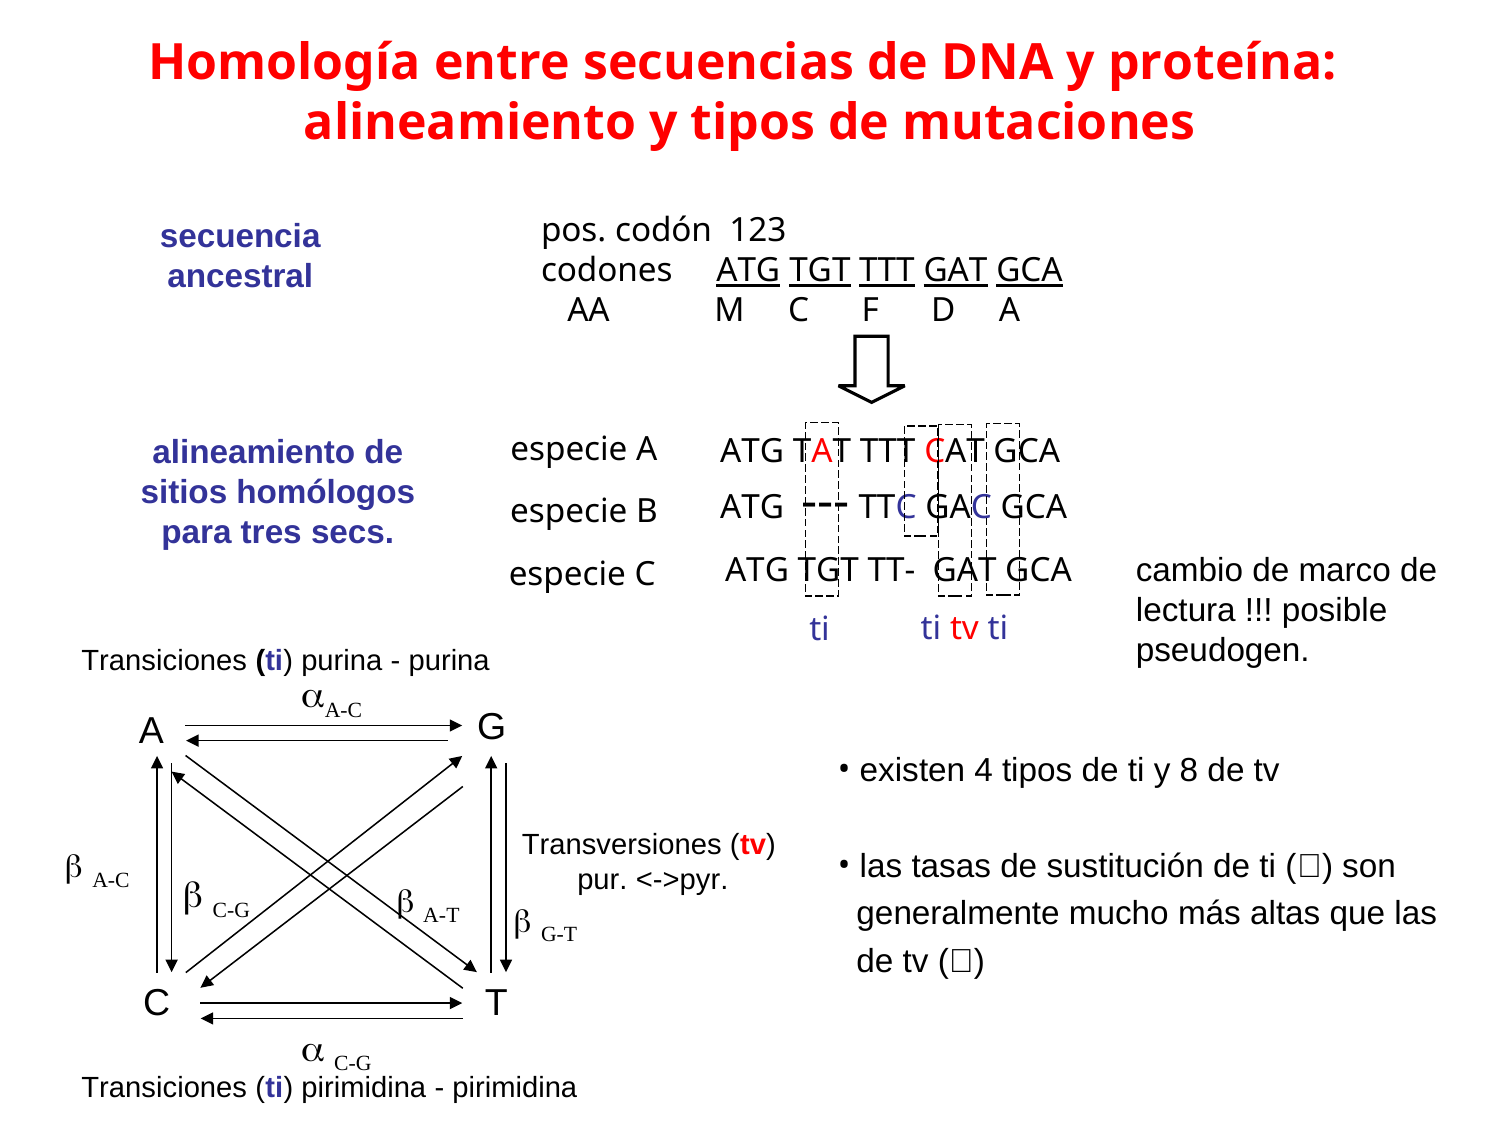

Homología entre secuencias de DNA y proteína:
alineamiento y tipos de mutaciones
pos. codón 123
codones ATG TGT TTT GAT GCA
 AA M C F D A
secuencia
ancestral
especie A
ATG TAT TTT CAT GCA
ATG --- TTC GAC GCA
alineamiento de
sitios homólogos
para tres secs.
especie B
ATG TGT TT- GAT GCA
especie C
ti tv ti
ti
Transiciones (ti) purina - purina
A-C
G
A
Transversiones (tv)
 pur. <->pyr.
 A-C
 C-G
 A-T
 G-T
C
T
 C-G
Transiciones (ti) pirimidina - pirimidina
cambio de marco de
lectura !!! posible
pseudogen.
 existen 4 tipos de ti y 8 de tv
 las tasas de sustitución de ti () son
 generalmente mucho más altas que las
 de tv ()